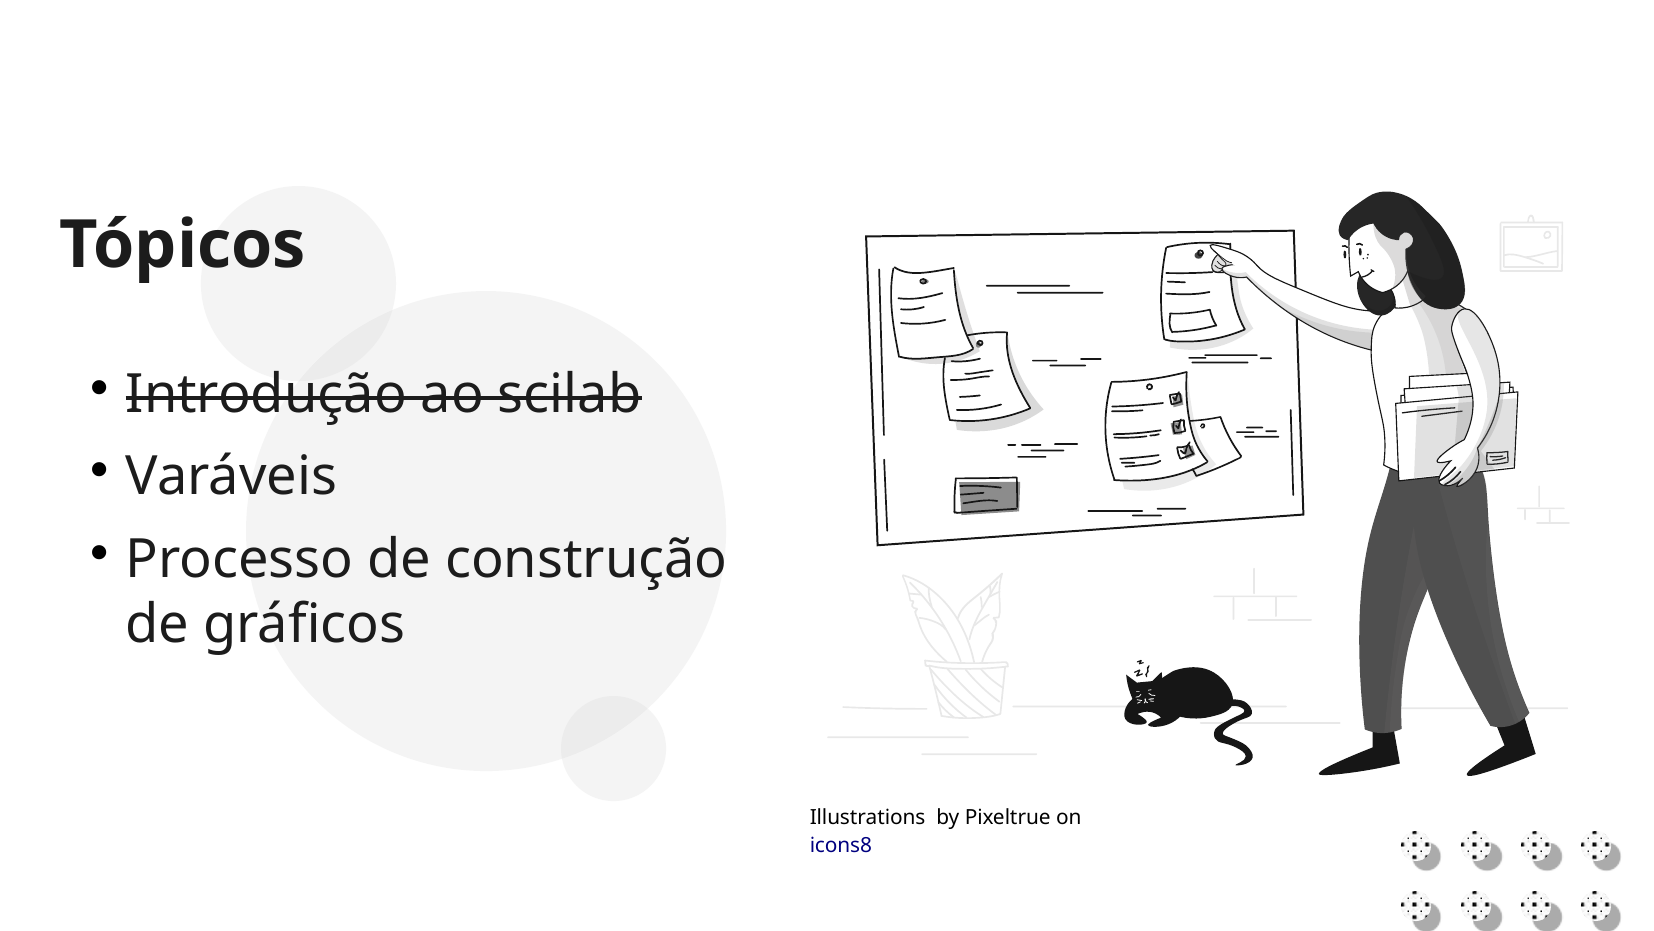

Tópicos
Introdução ao scilab
Varáveis
Processo de construção de gráficos